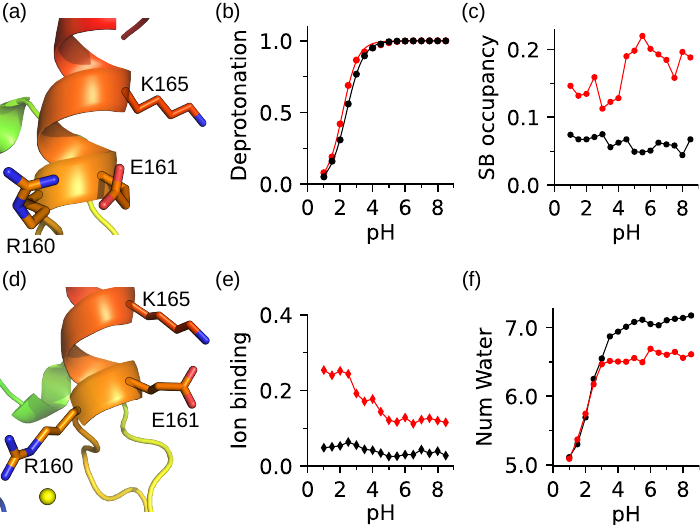

(a)
(b)
(c)
K165
E161
R160
(d)
(e)
(f)
K165
E161
R160